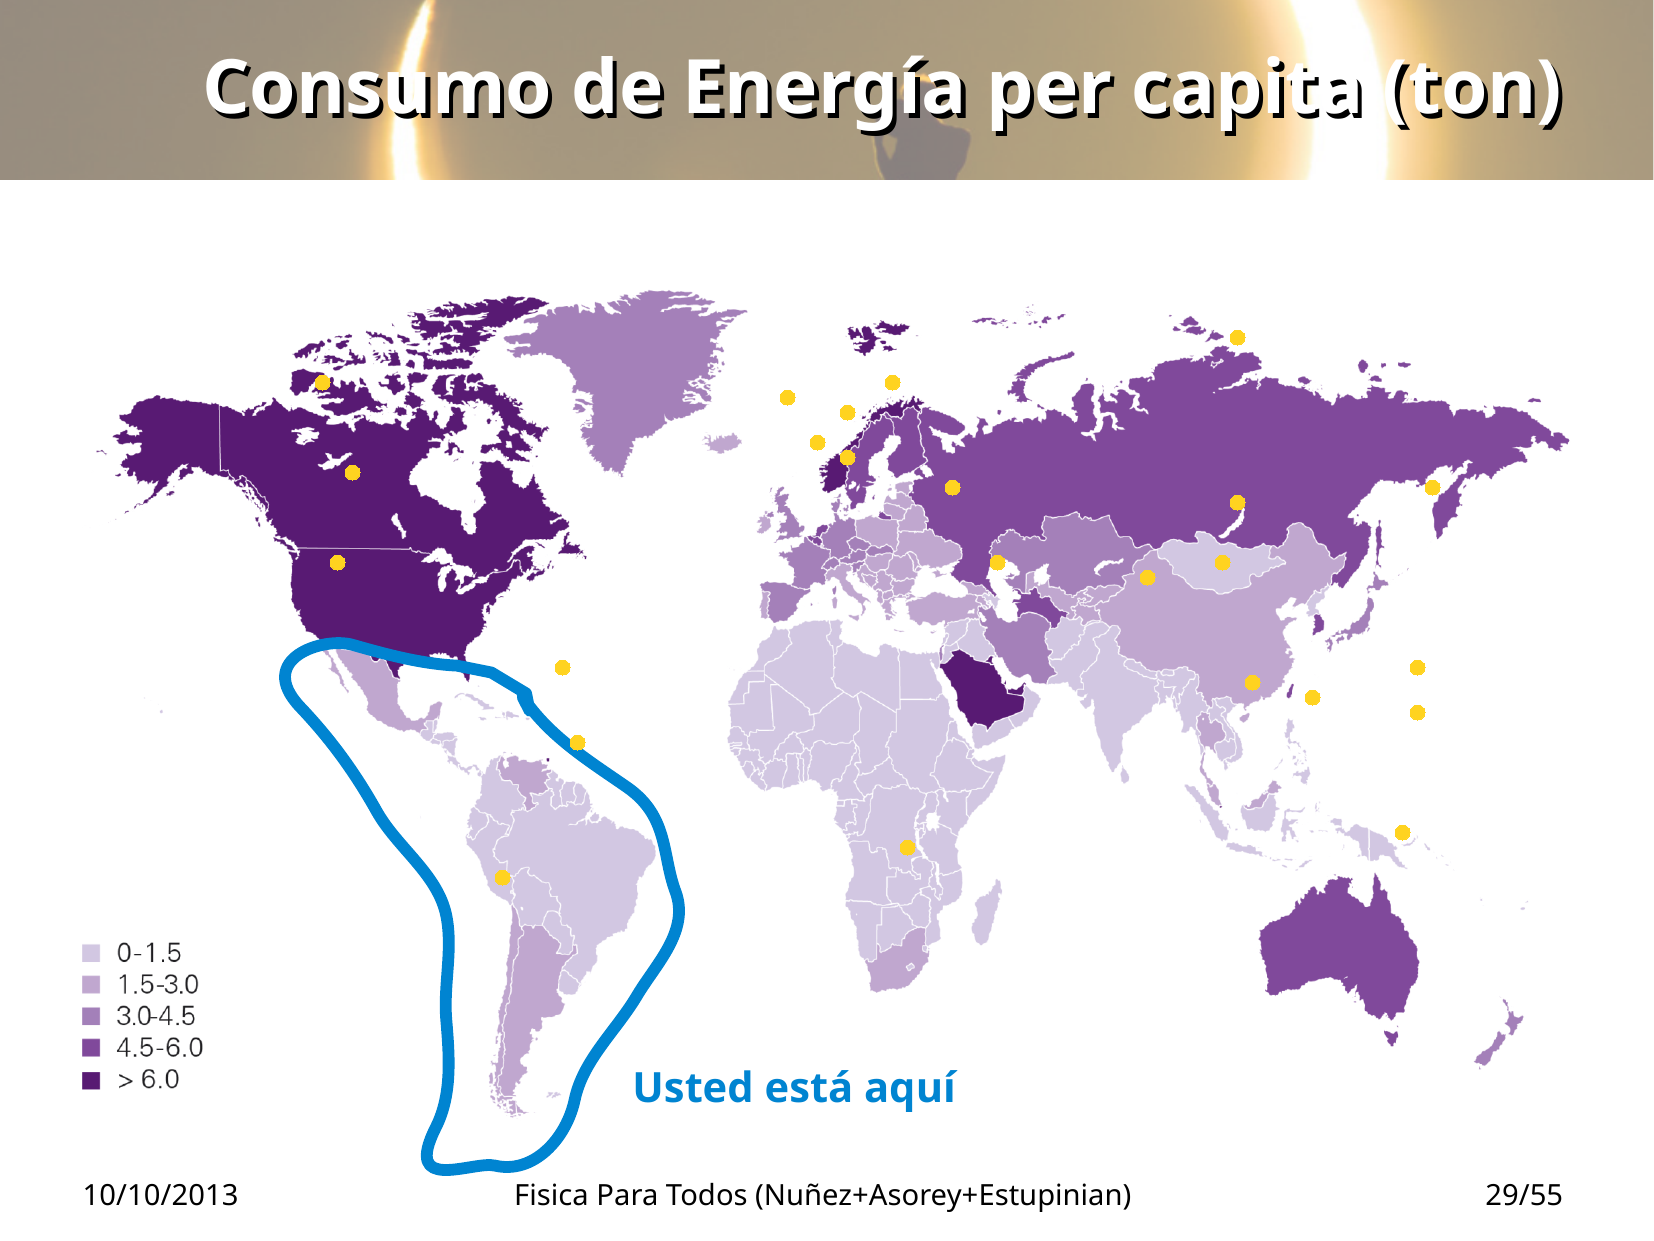

# Consumo de Energía per capita (ton)
Usted está aquí
10/10/2013
Fisica Para Todos (Nuñez+Asorey+Estupinian)
29